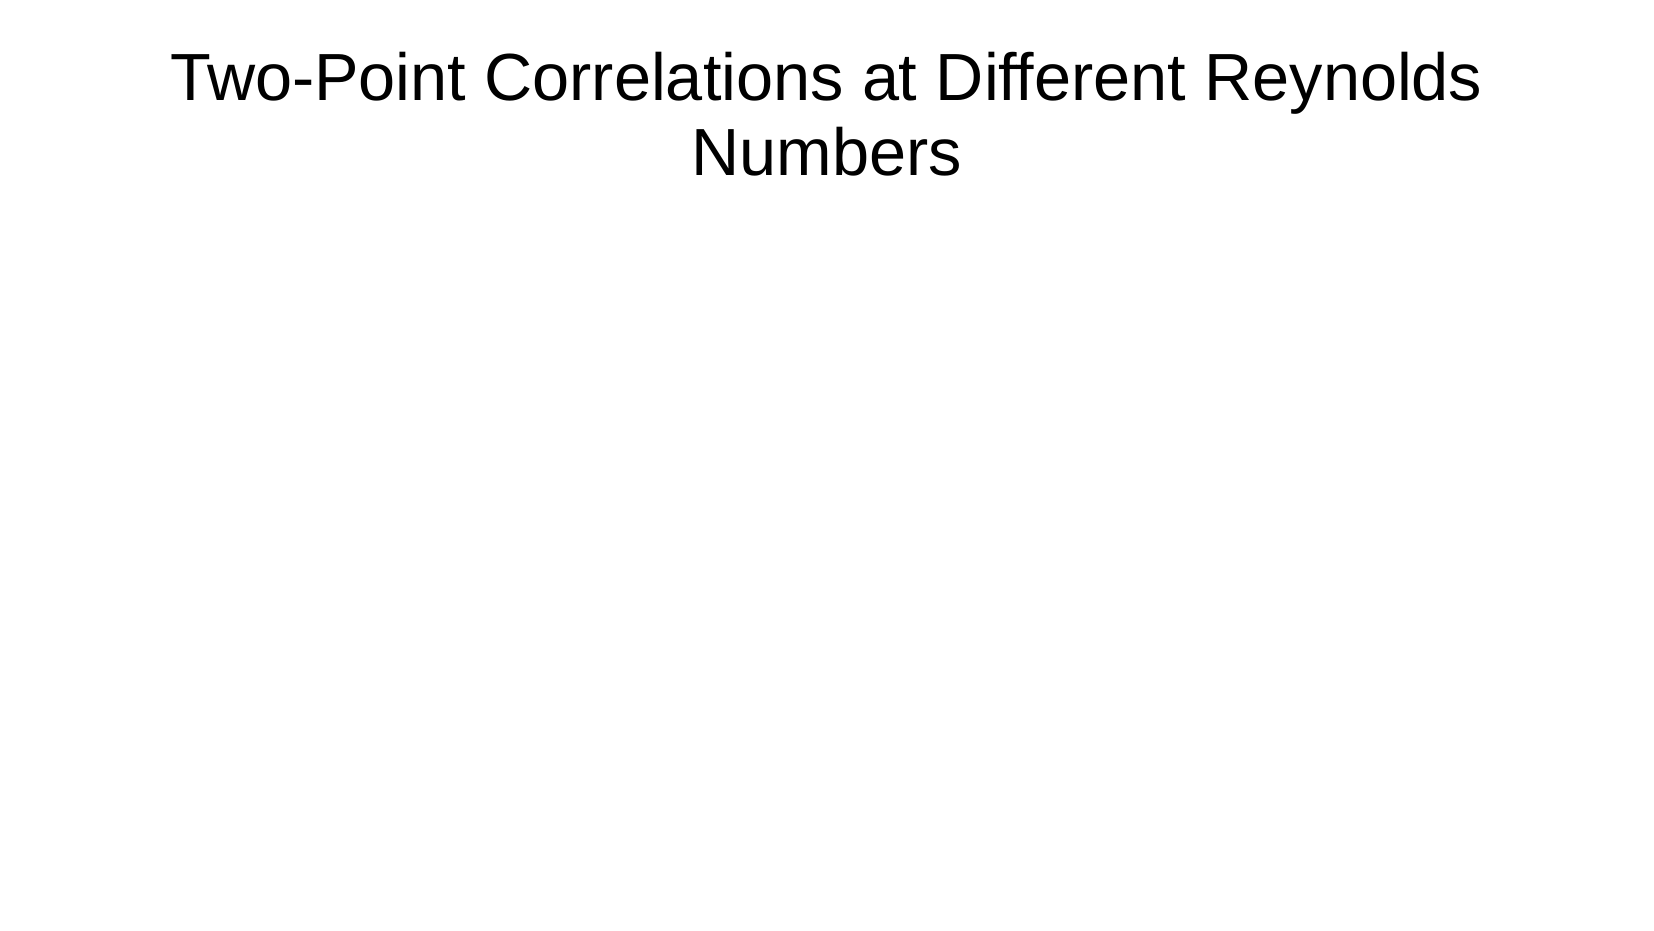

# Two-Point Correlations at Different Reynolds Numbers